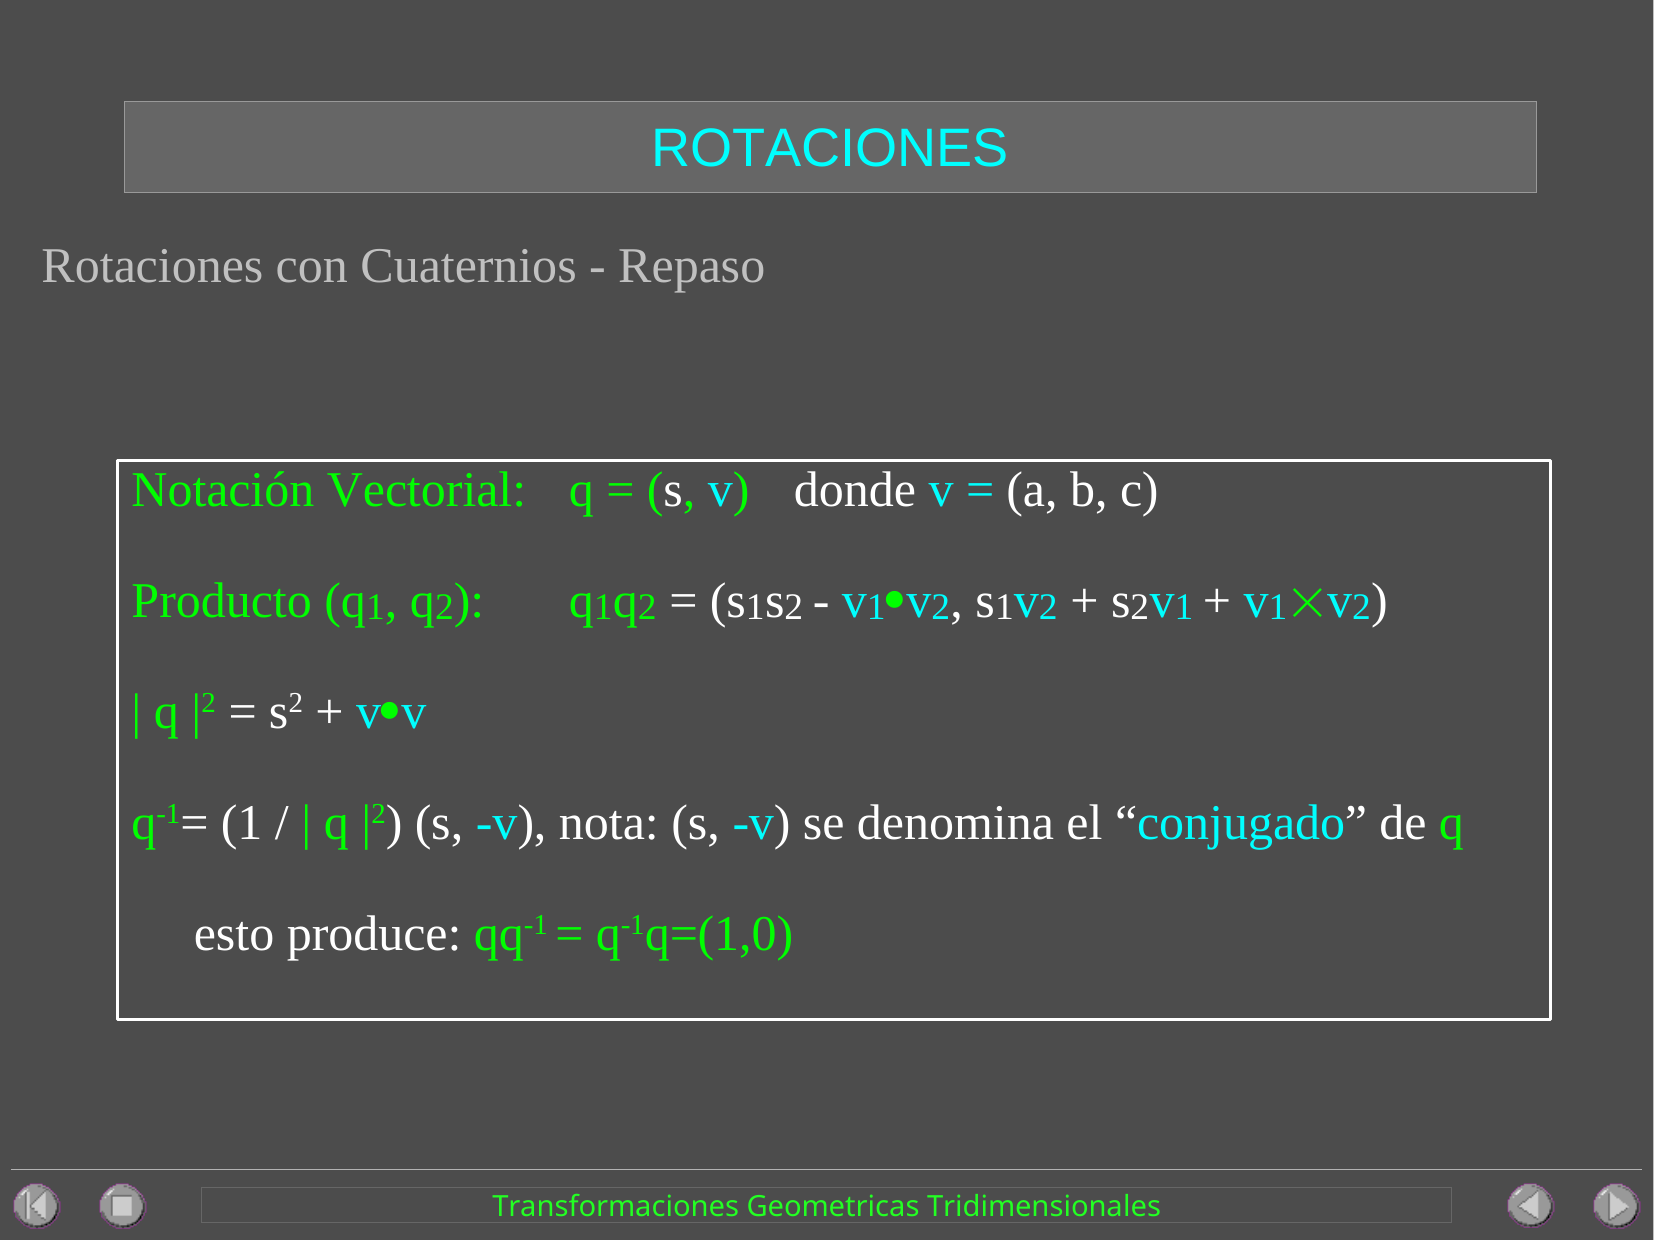

# ROTACIONES
Rotaciones con Cuaternios - Repaso
 Notación Vectorial:	q = (s, v)	donde v = (a, b, c)
 Producto (q1, q2):		q1q2 = (s1s2 - v1v2, s1v2 + s2v1 + v1v2)
 | q |2 = s2 + vv
 q-1= (1 / | q |2) (s, -v), nota: (s, -v) se denomina el “conjugado” de q
	esto produce: qq-1 = q-1q=(1,0)